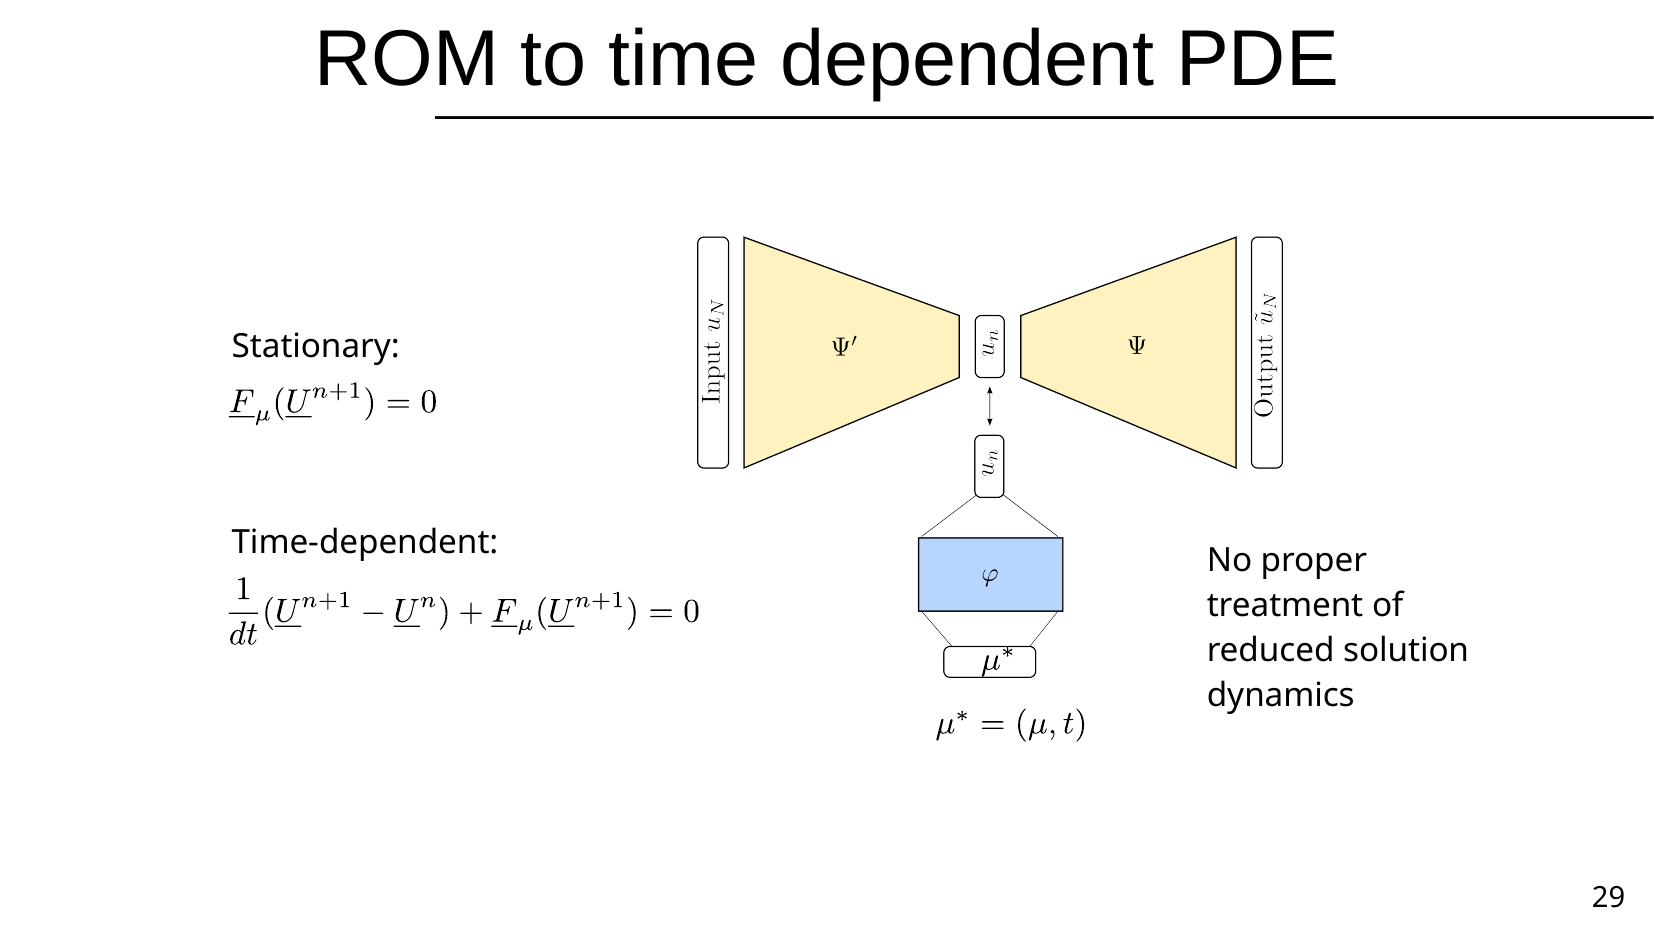

# ROM to time dependent PDE
Stationary:
Time-dependent:
No proper treatment of reduced solution dynamics